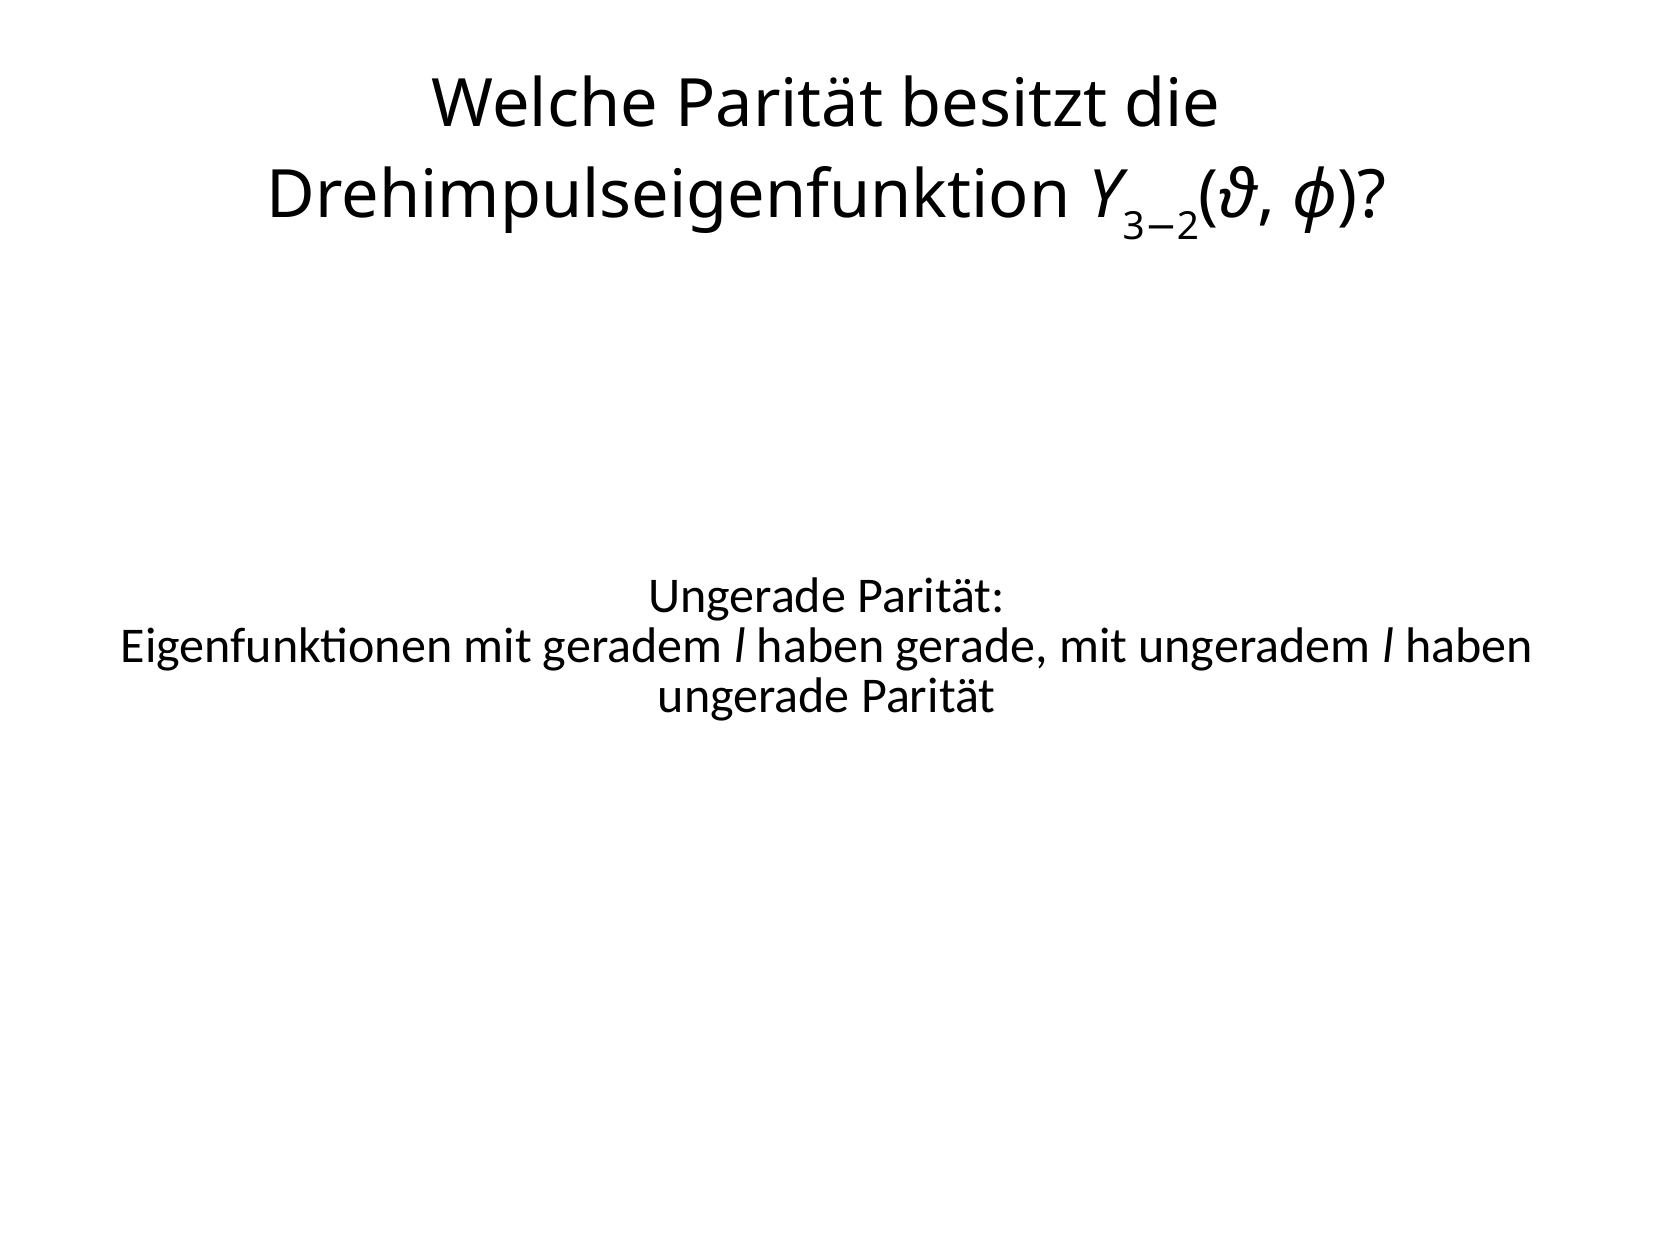

# Welche Parität besitzt die Drehimpulseigenfunktion Y3−2(ϑ, ϕ)?
Ungerade Parität:
Eigenfunktionen mit geradem l haben gerade, mit ungeradem l haben ungerade Parität